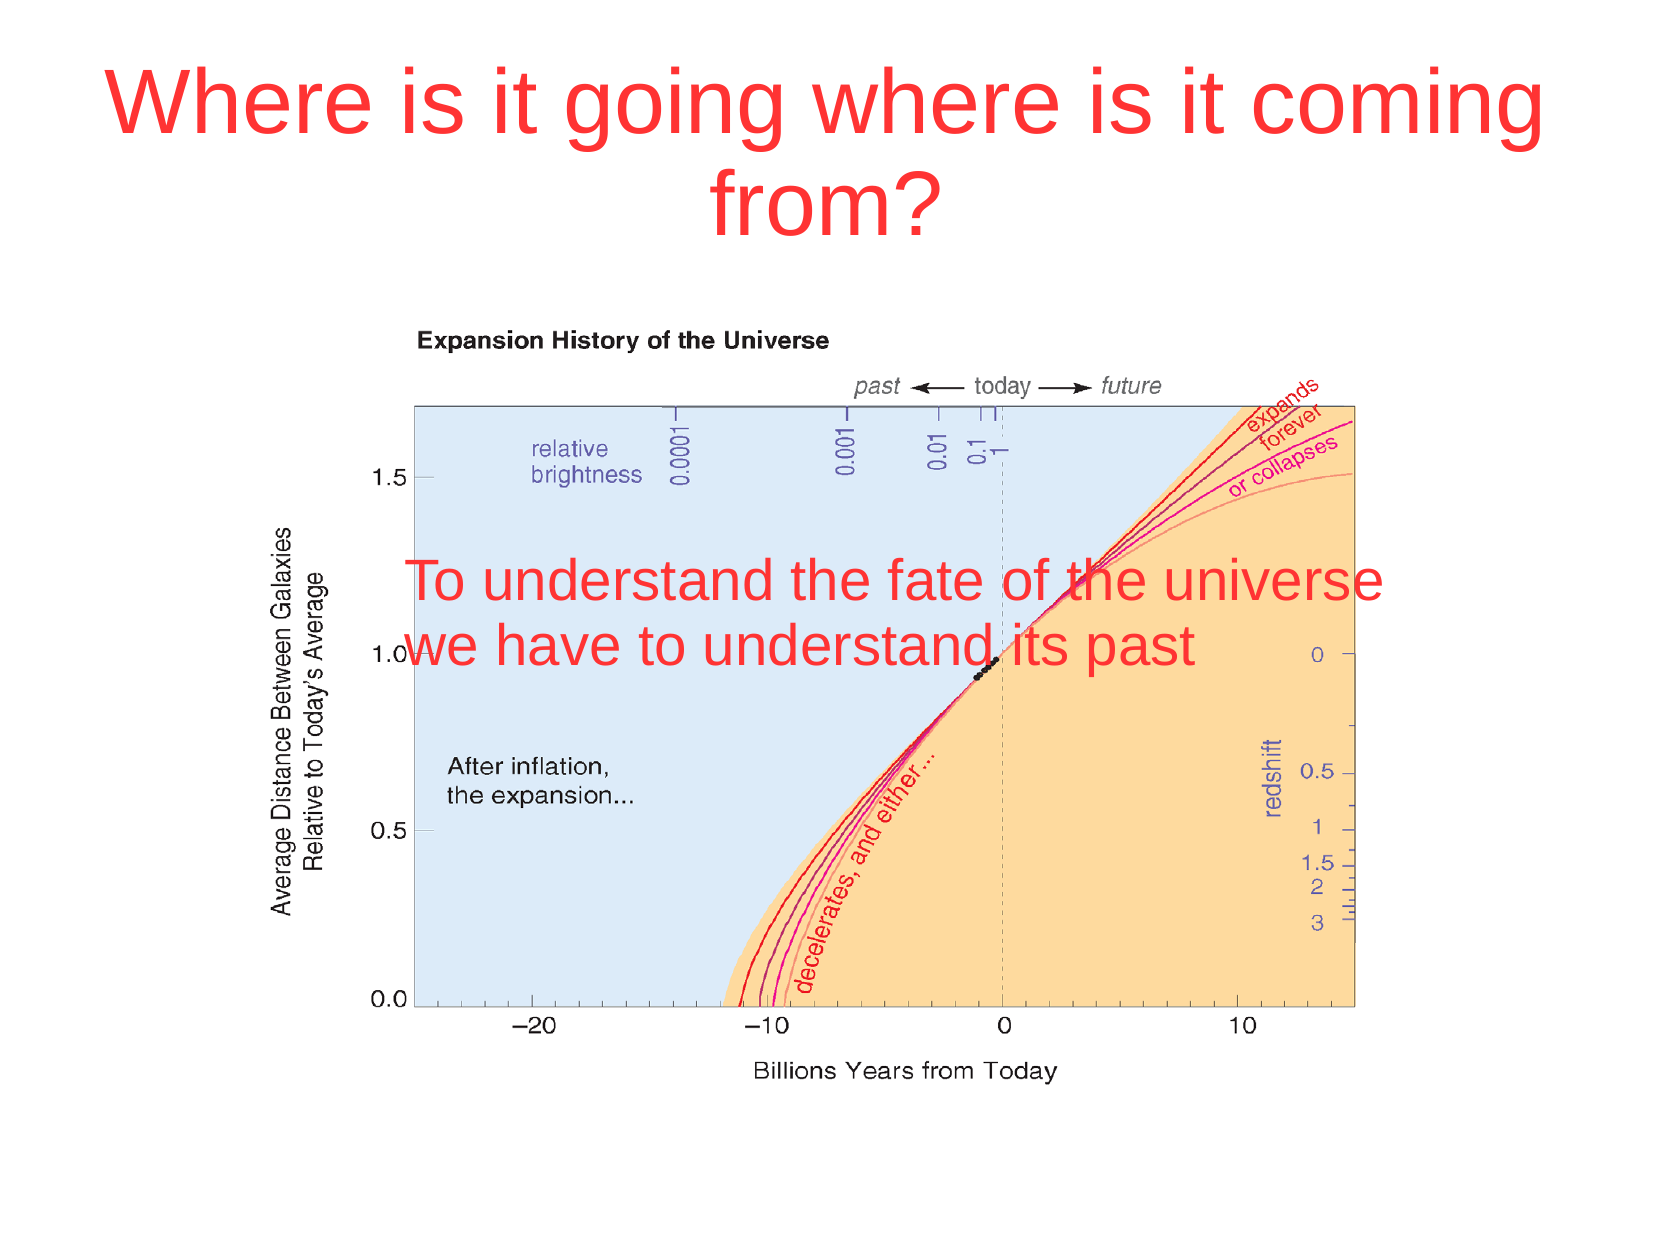

# Where is it going where is it coming from?
To understand the fate of the universe
we have to understand its past